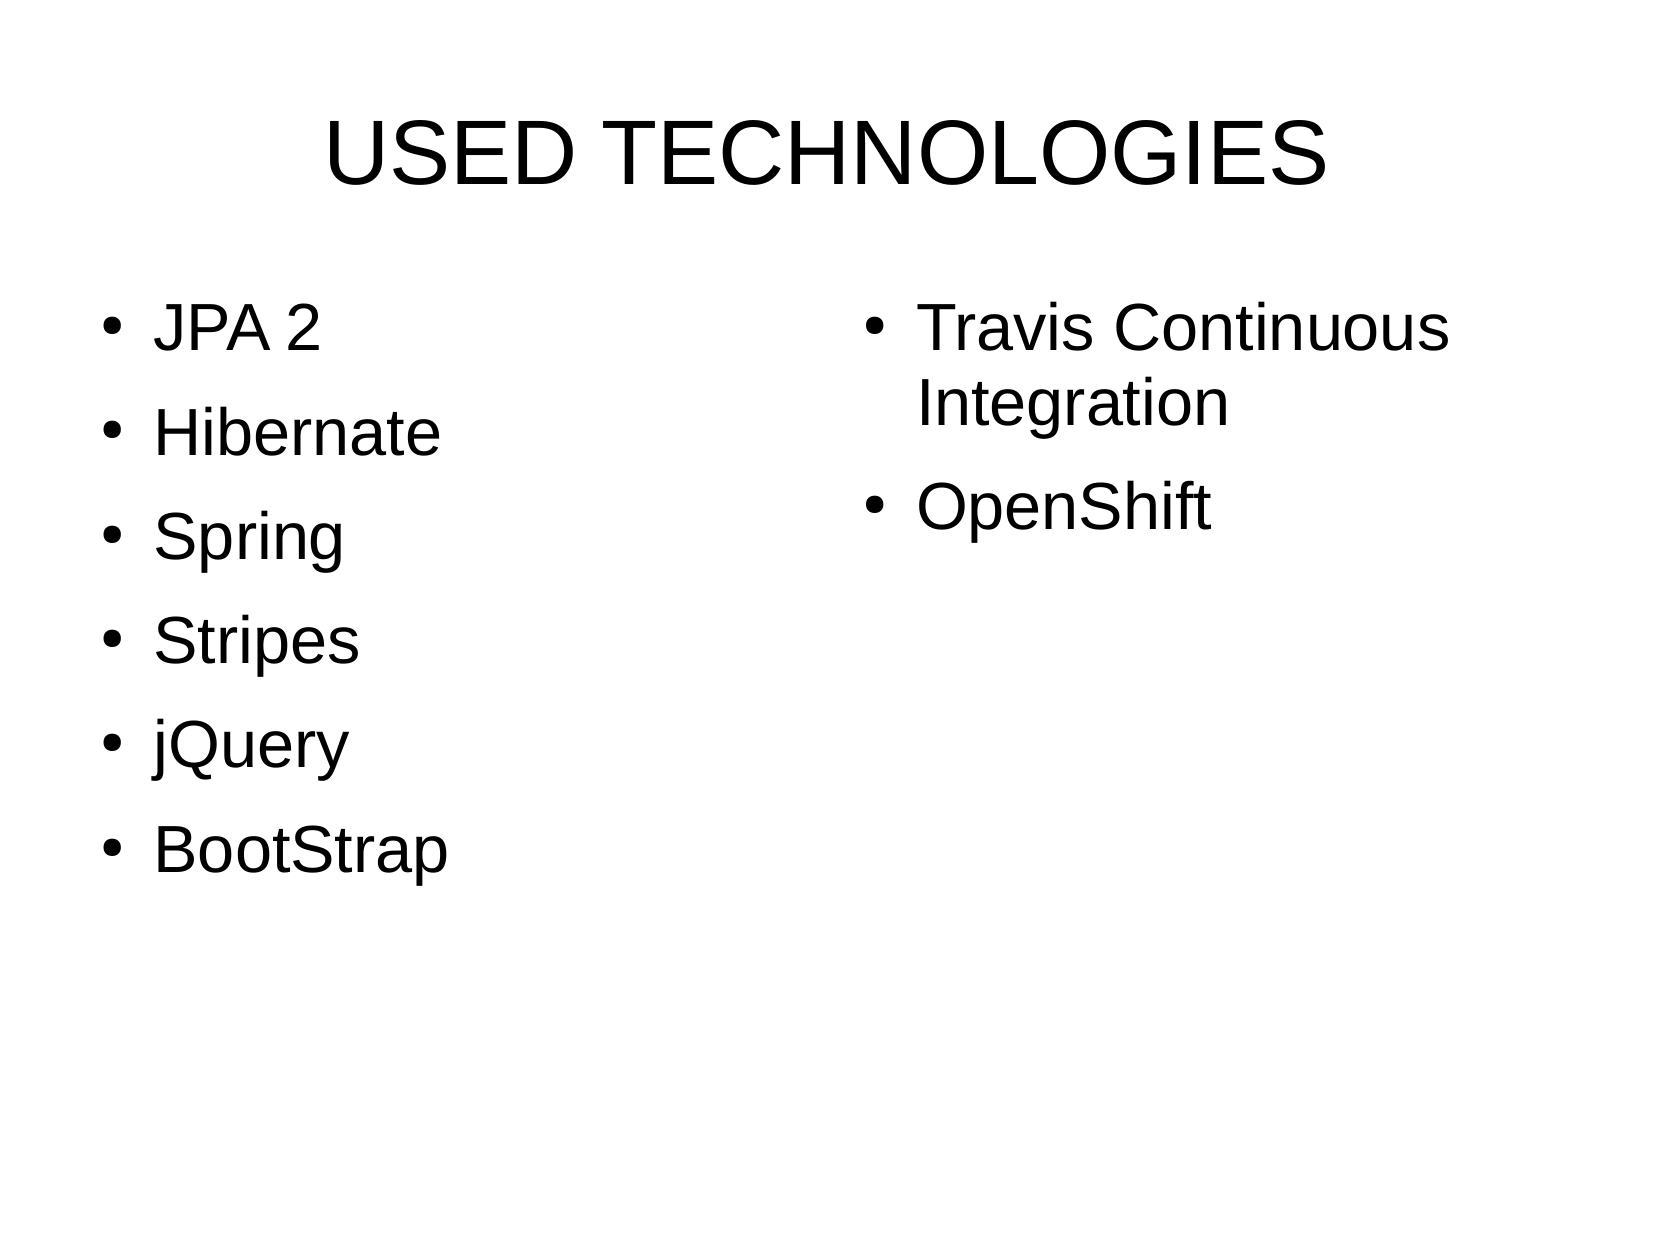

# USED TECHNOLOGIES
JPA 2
Hibernate
Spring
Stripes
jQuery
BootStrap
Travis Continuous Integration
OpenShift